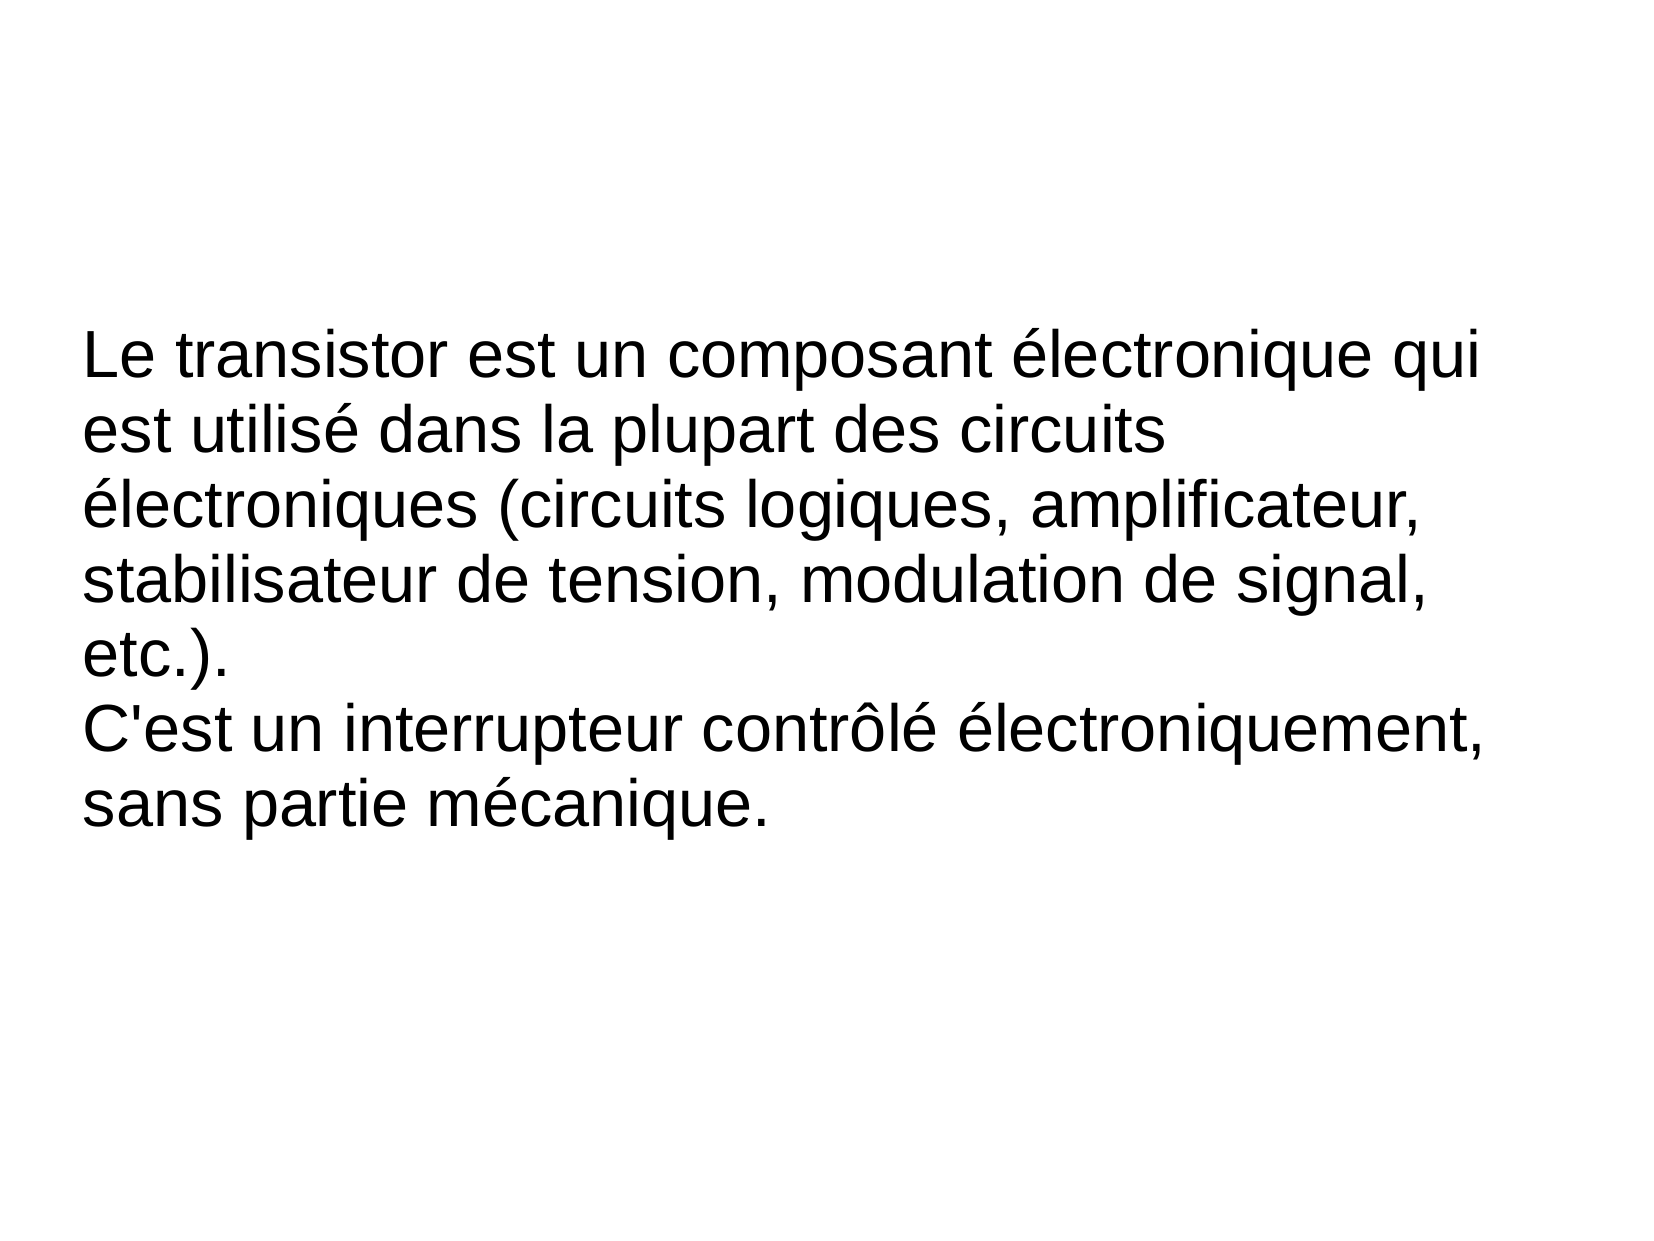

# Le transistor est un composant électronique qui est utilisé dans la plupart des circuits électroniques (circuits logiques, amplificateur, stabilisateur de tension, modulation de signal, etc.).
C'est un interrupteur contrôlé électroniquement, sans partie mécanique.